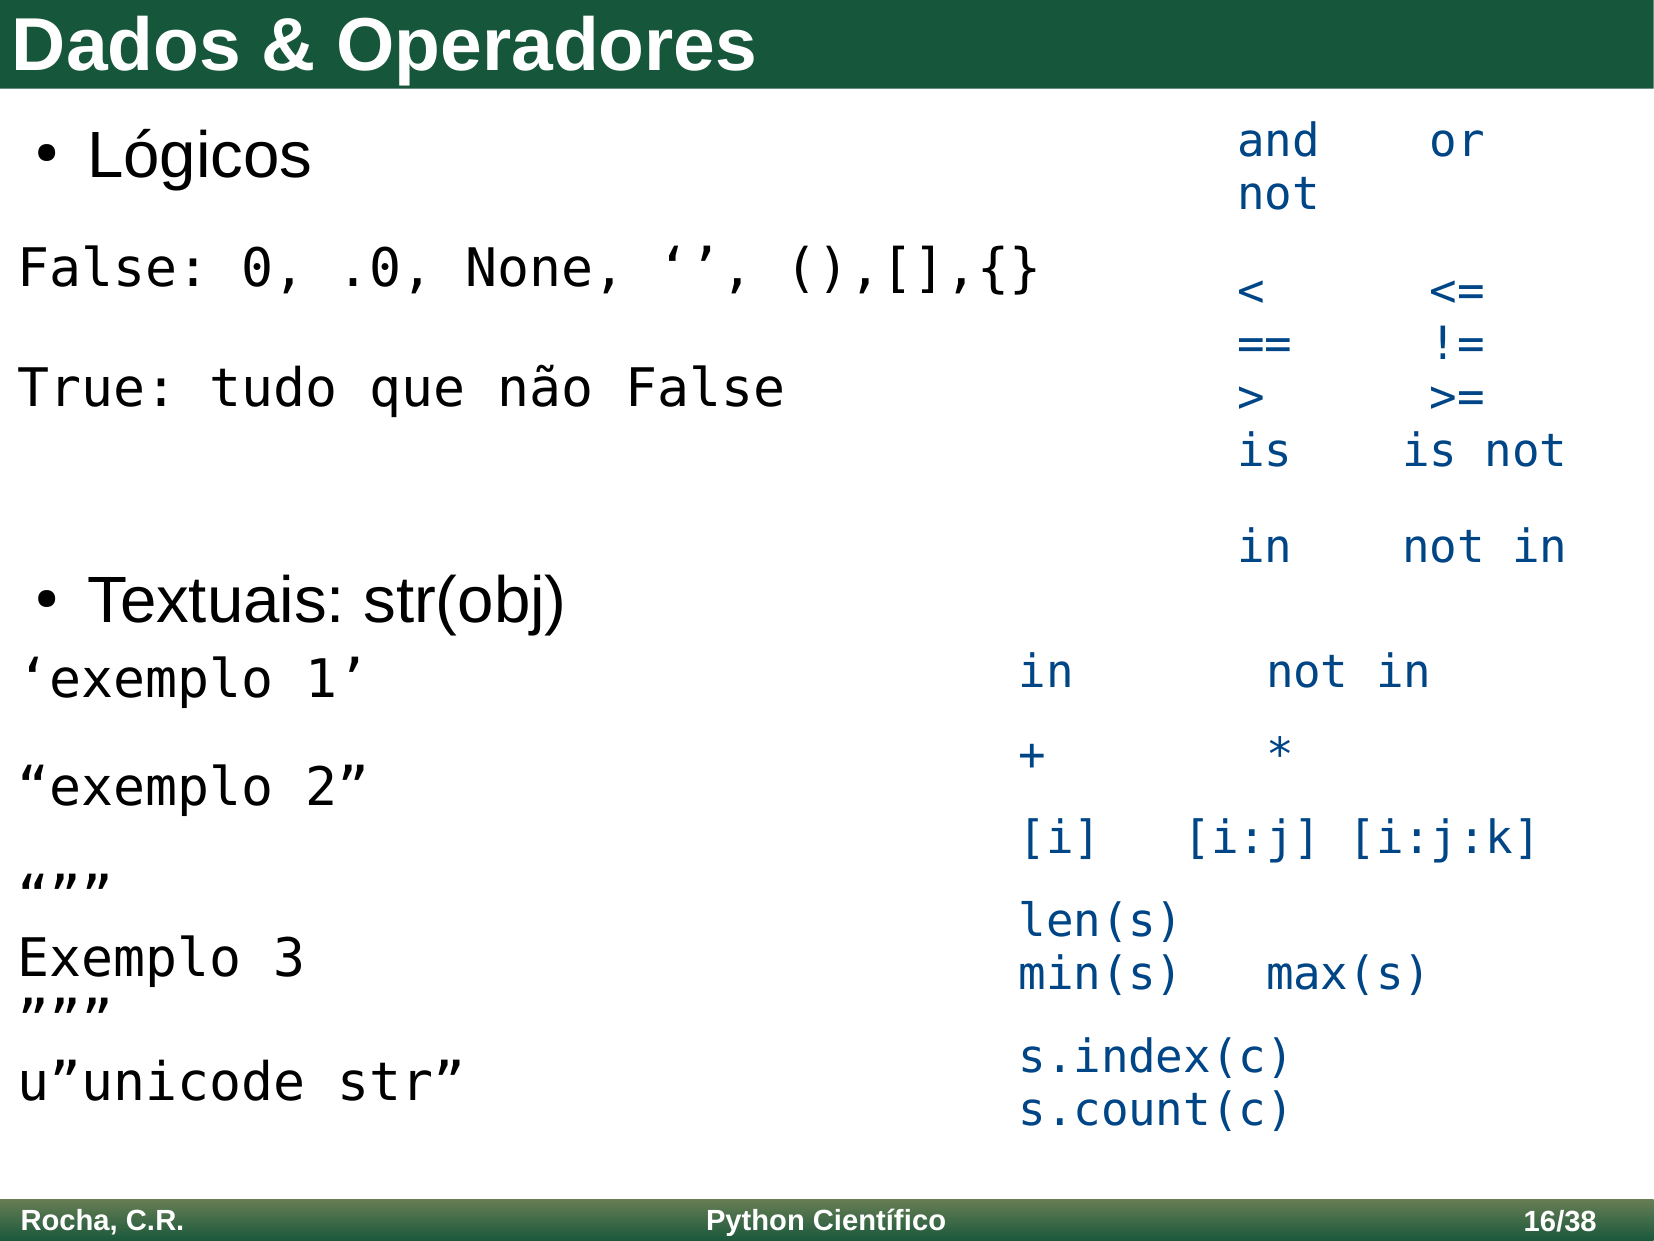

# Dados & Operadores
and or
not
< <=
== !=
> >=
is is not
in not in
Lógicos
False: 0, .0, None, ‘’, (),[],{}
True: tudo que não False
Textuais: str(obj)
‘exemplo 1’
“exemplo 2”
“””
Exemplo 3
”””
u”unicode str”
in not in
+ *
[i] [i:j] [i:j:k]
len(s)
min(s) max(s)
s.index(c)
s.count(c)